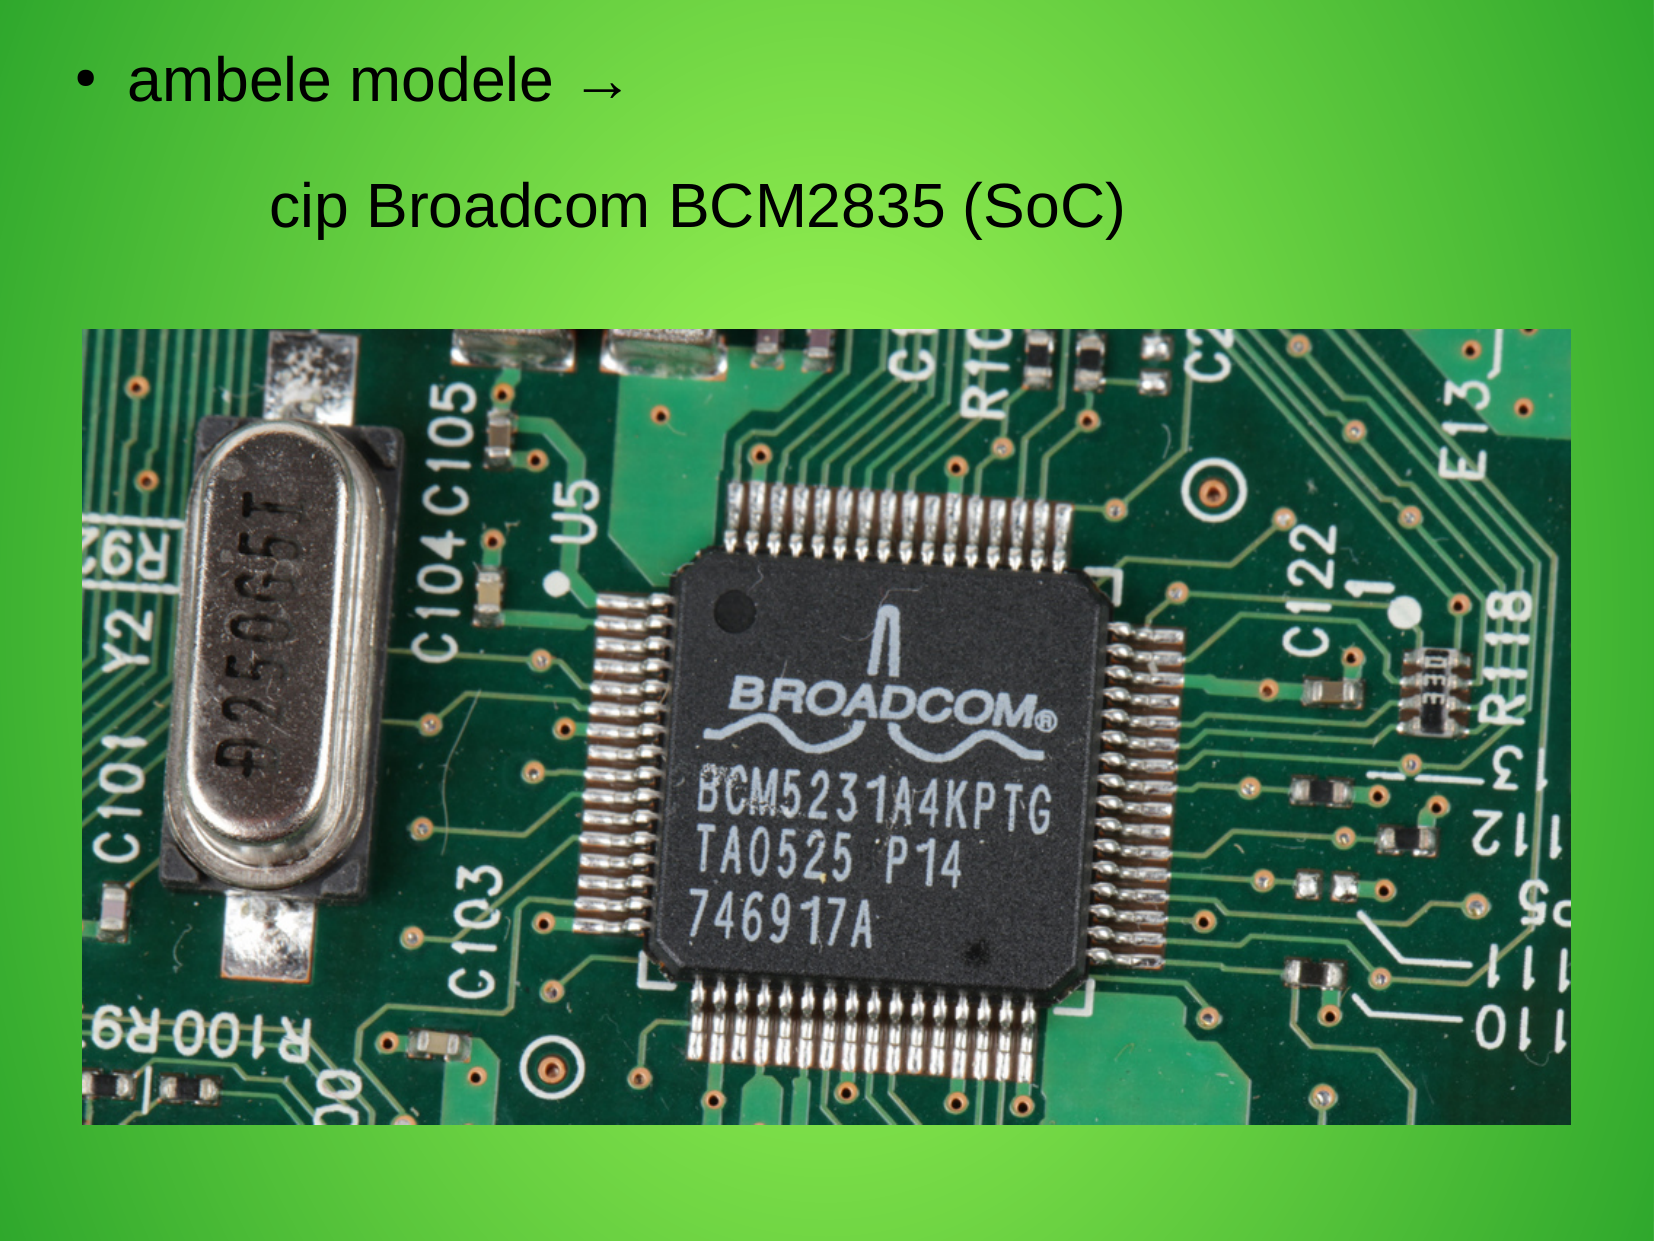

# ambele modele →
cip Broadcom BCM2835 (SoC)